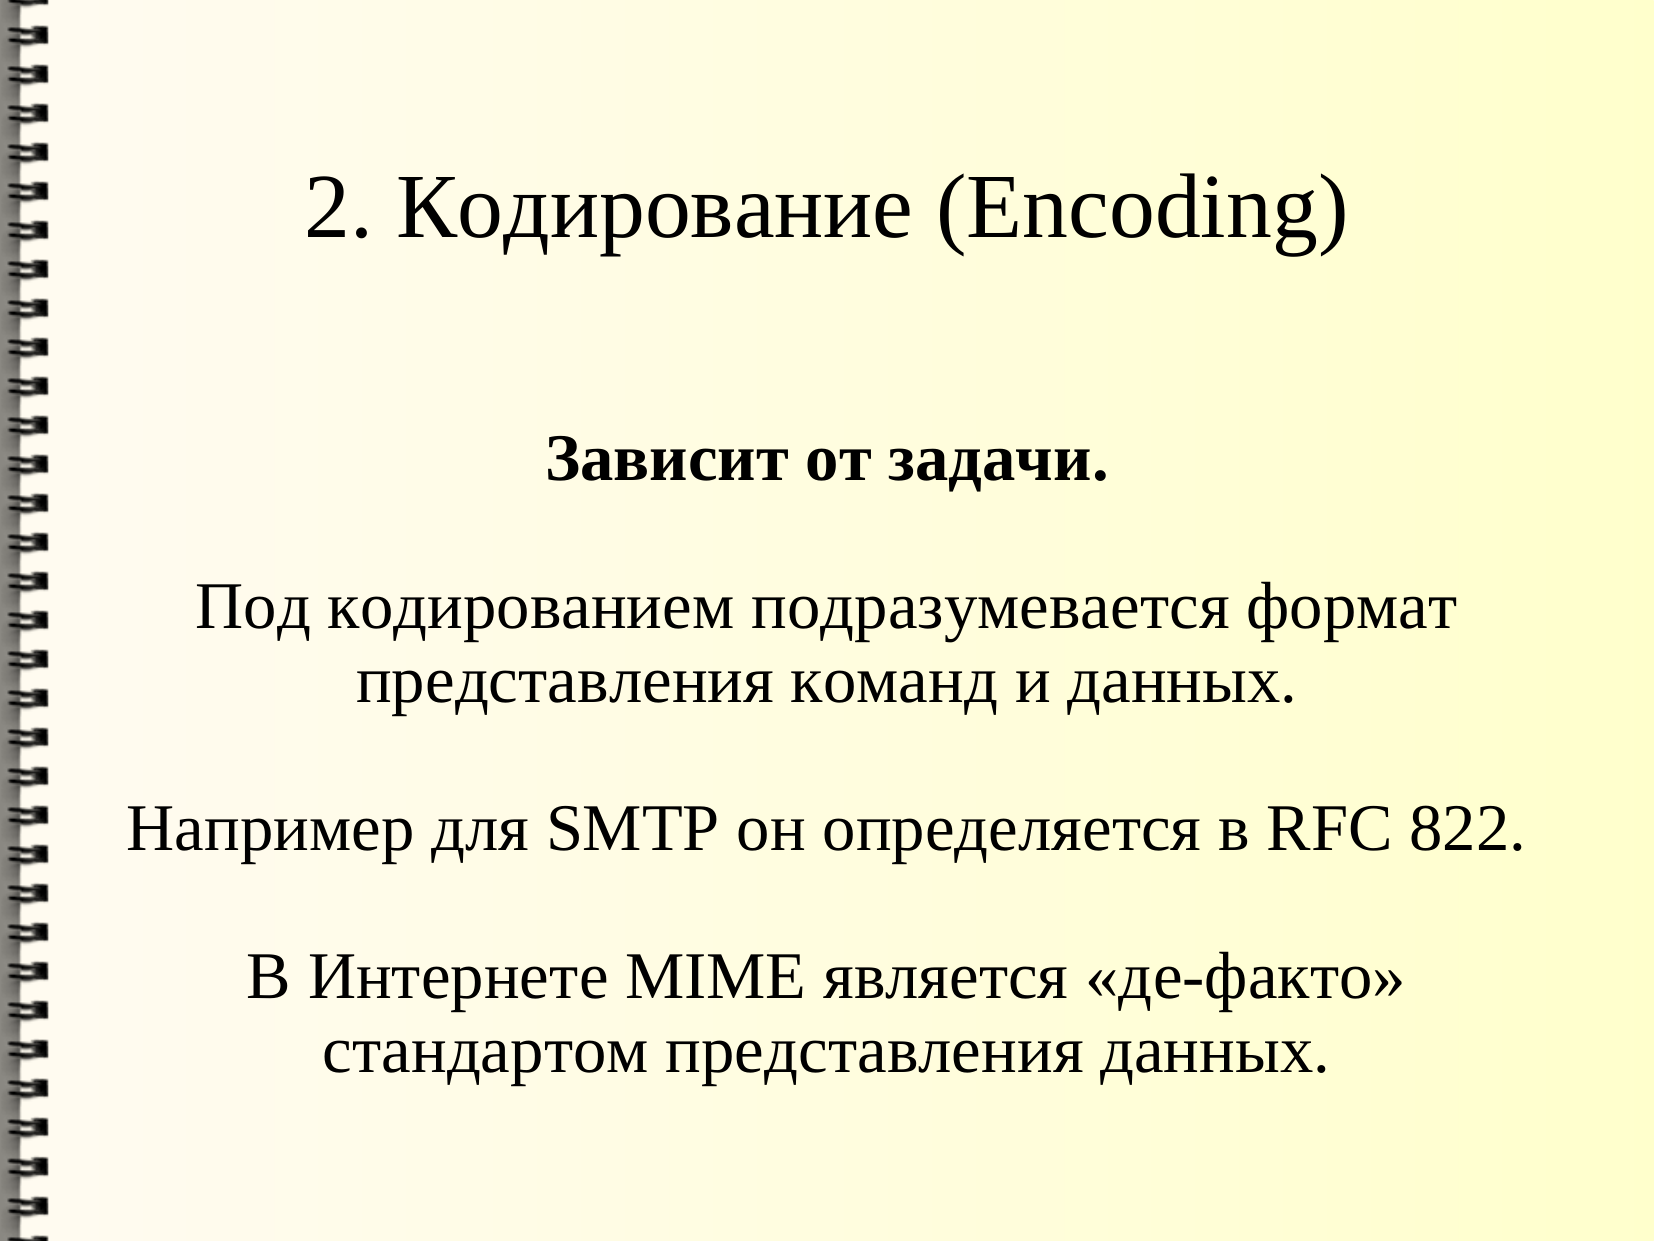

# 2. Кодирование (Encoding)
Зависит от задачи.
Под кодированием подразумевается формат представления команд и данных.
Например для SMTP он определяется в RFC 822.
В Интернете MIME является «де-факто» стандартом представления данных.